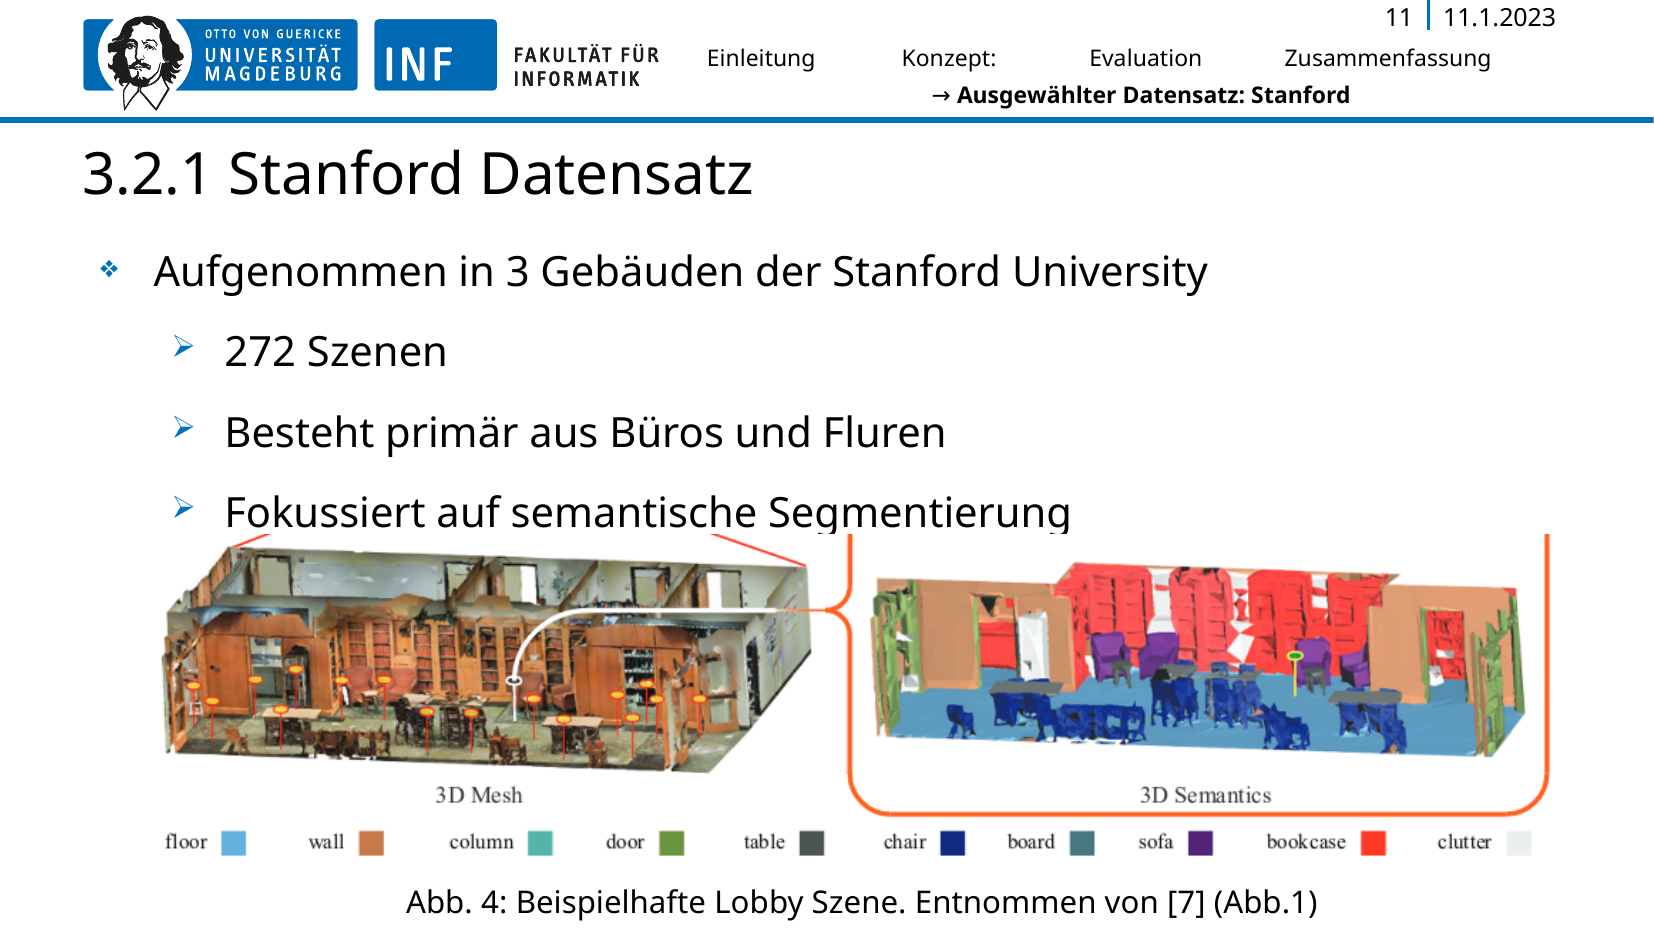

# 3.2.1 Stanford Datensatz
Aufgenommen in 3 Gebäuden der Stanford University
272 Szenen
Besteht primär aus Büros und Fluren
Fokussiert auf semantische Segmentierung
Abb. 4: Beispielhafte Lobby Szene. Entnommen von [7] (Abb.1)